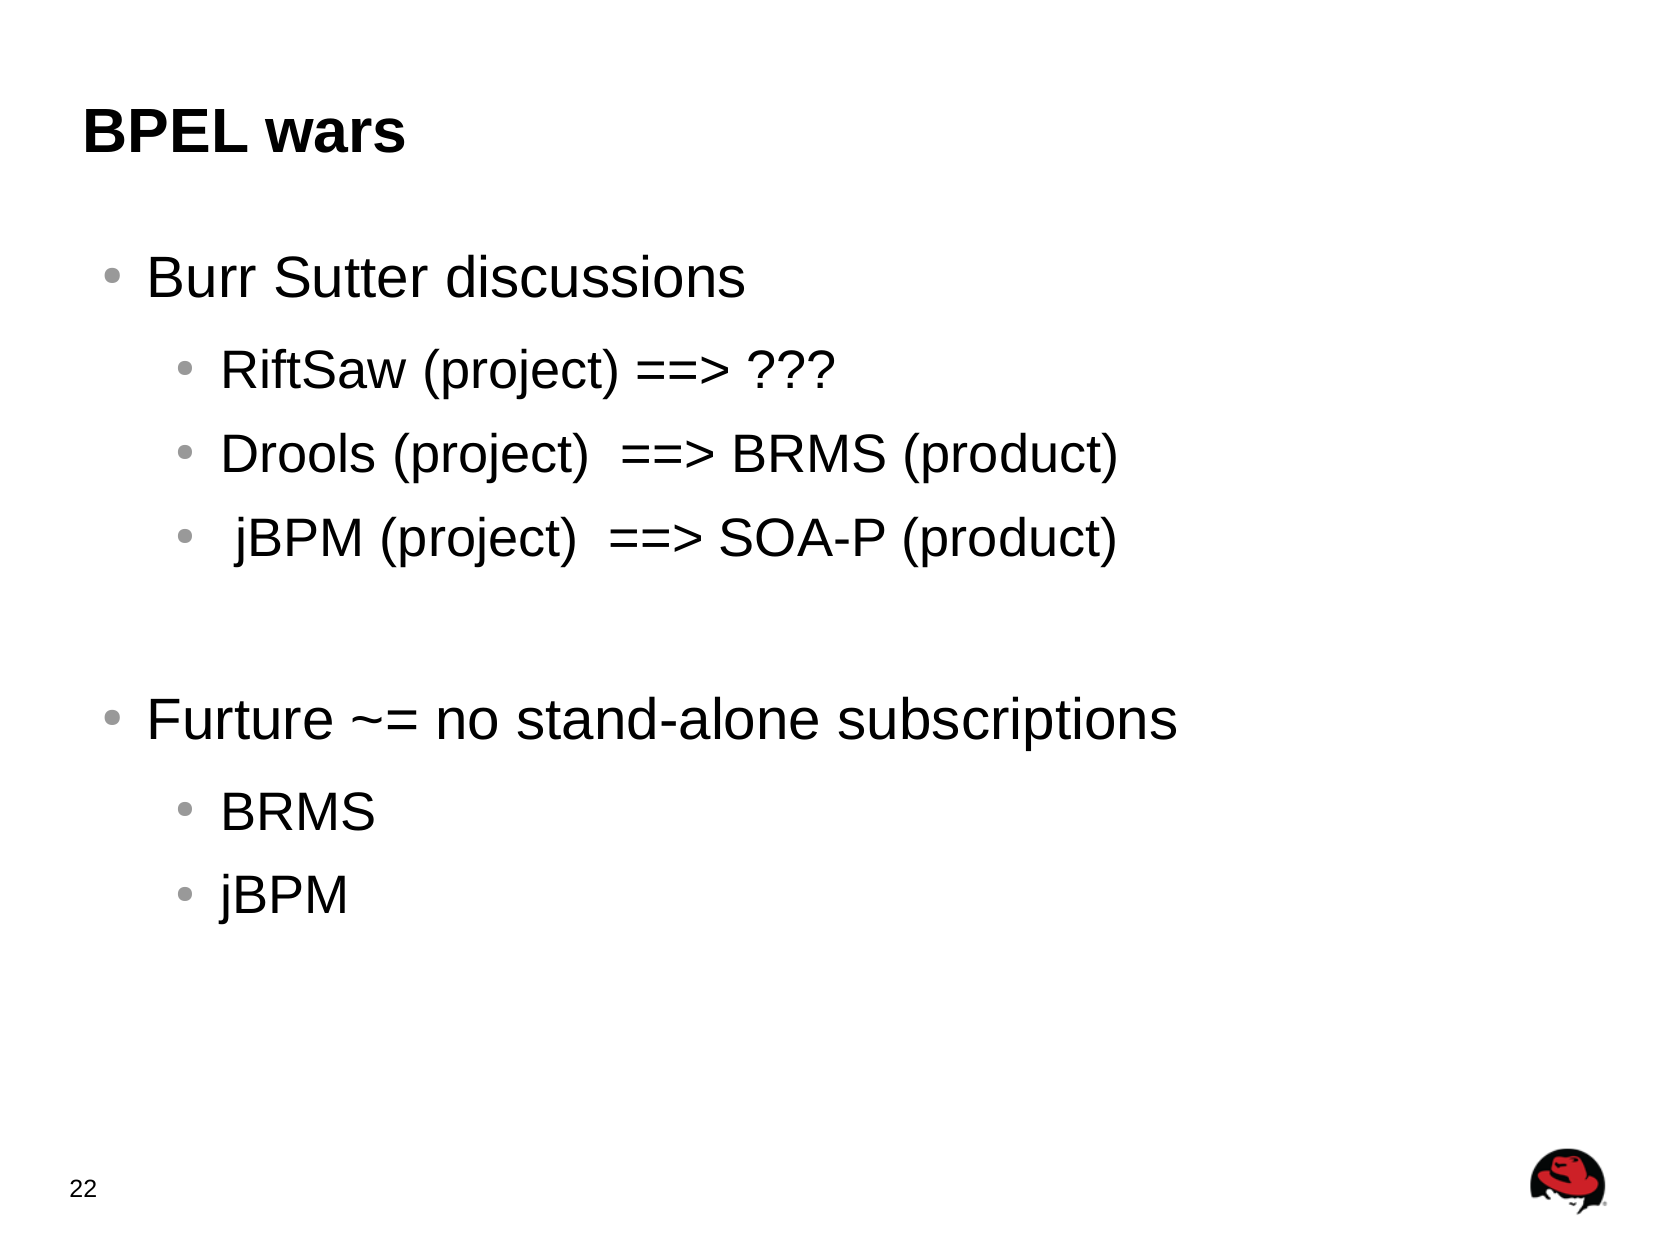

# BPEL wars
Burr Sutter discussions
RiftSaw (project) ==> ???
Drools (project) ==> BRMS (product)
 jBPM (project) ==> SOA-P (product)
Furture ~= no stand-alone subscriptions
BRMS
jBPM